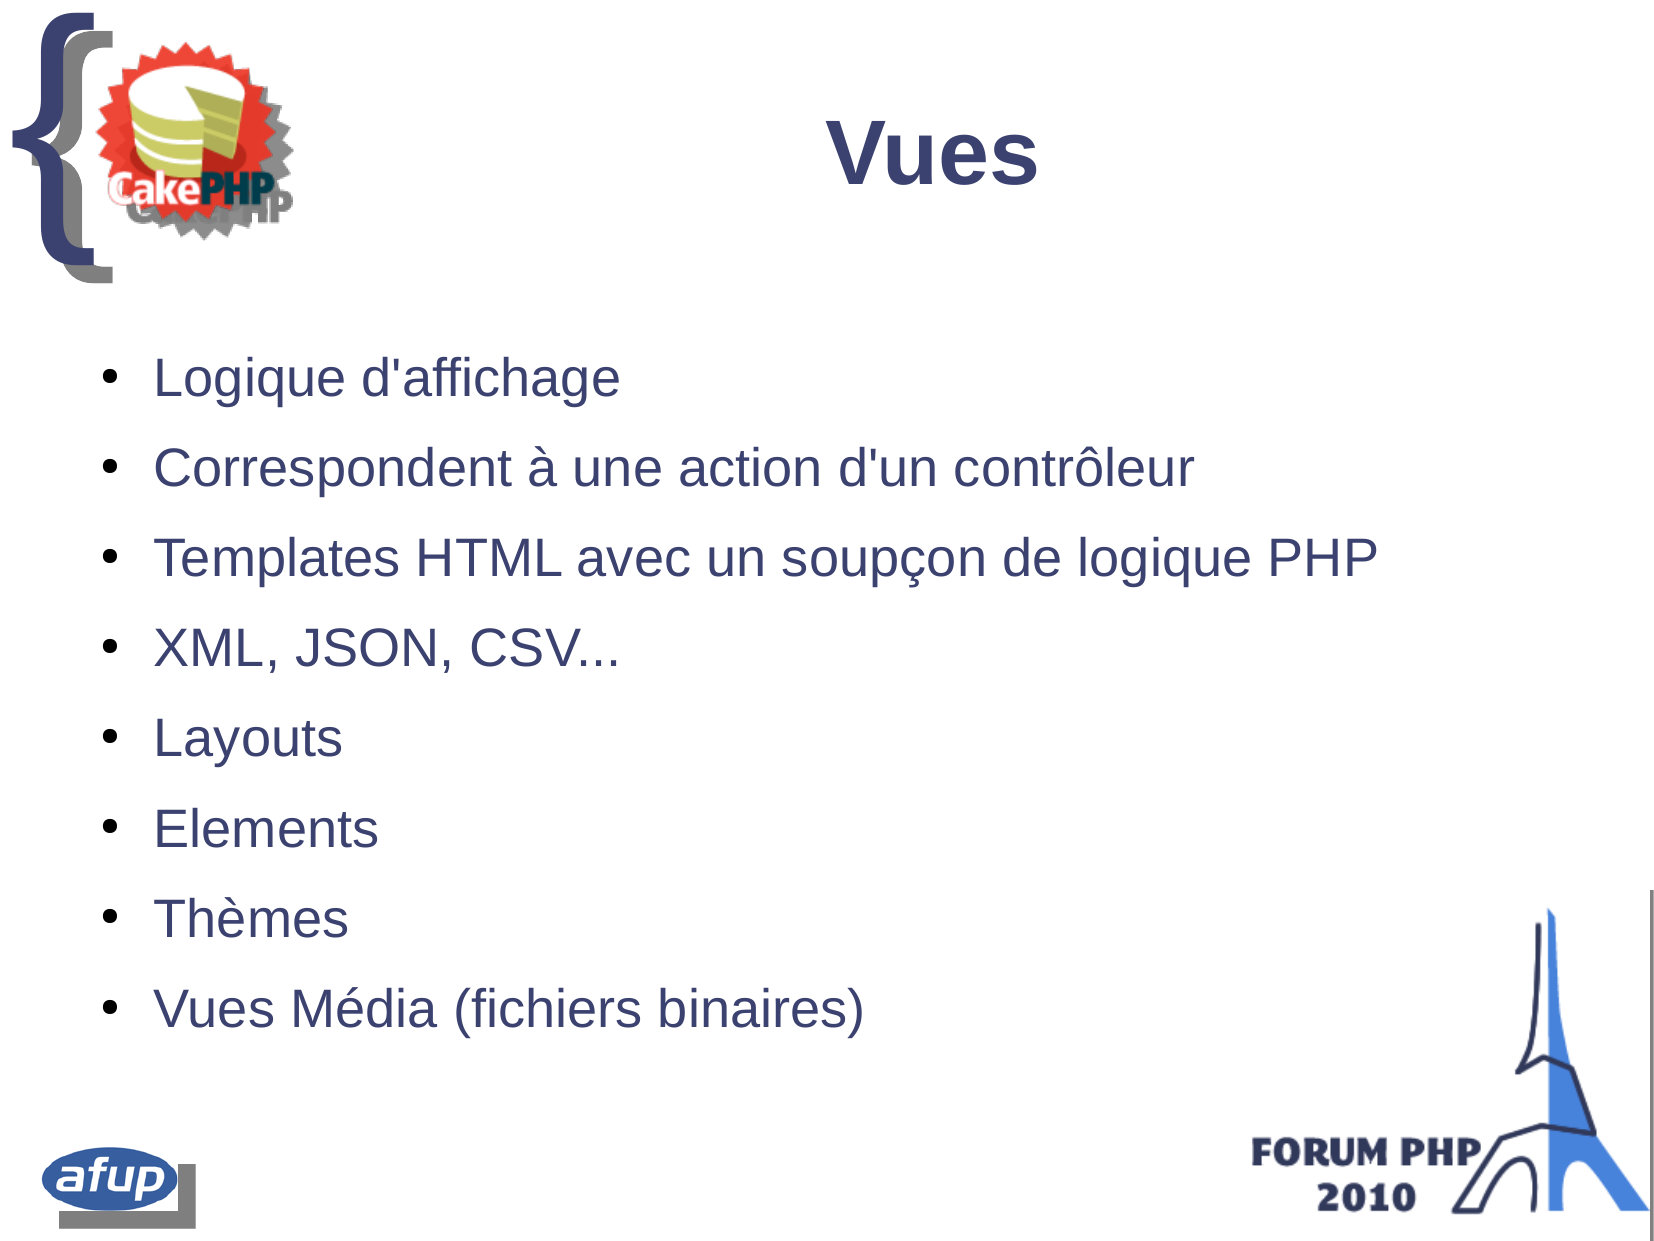

# Vues
Logique d'affichage
Correspondent à une action d'un contrôleur
Templates HTML avec un soupçon de logique PHP
XML, JSON, CSV...
Layouts
Elements
Thèmes
Vues Média (fichiers binaires)